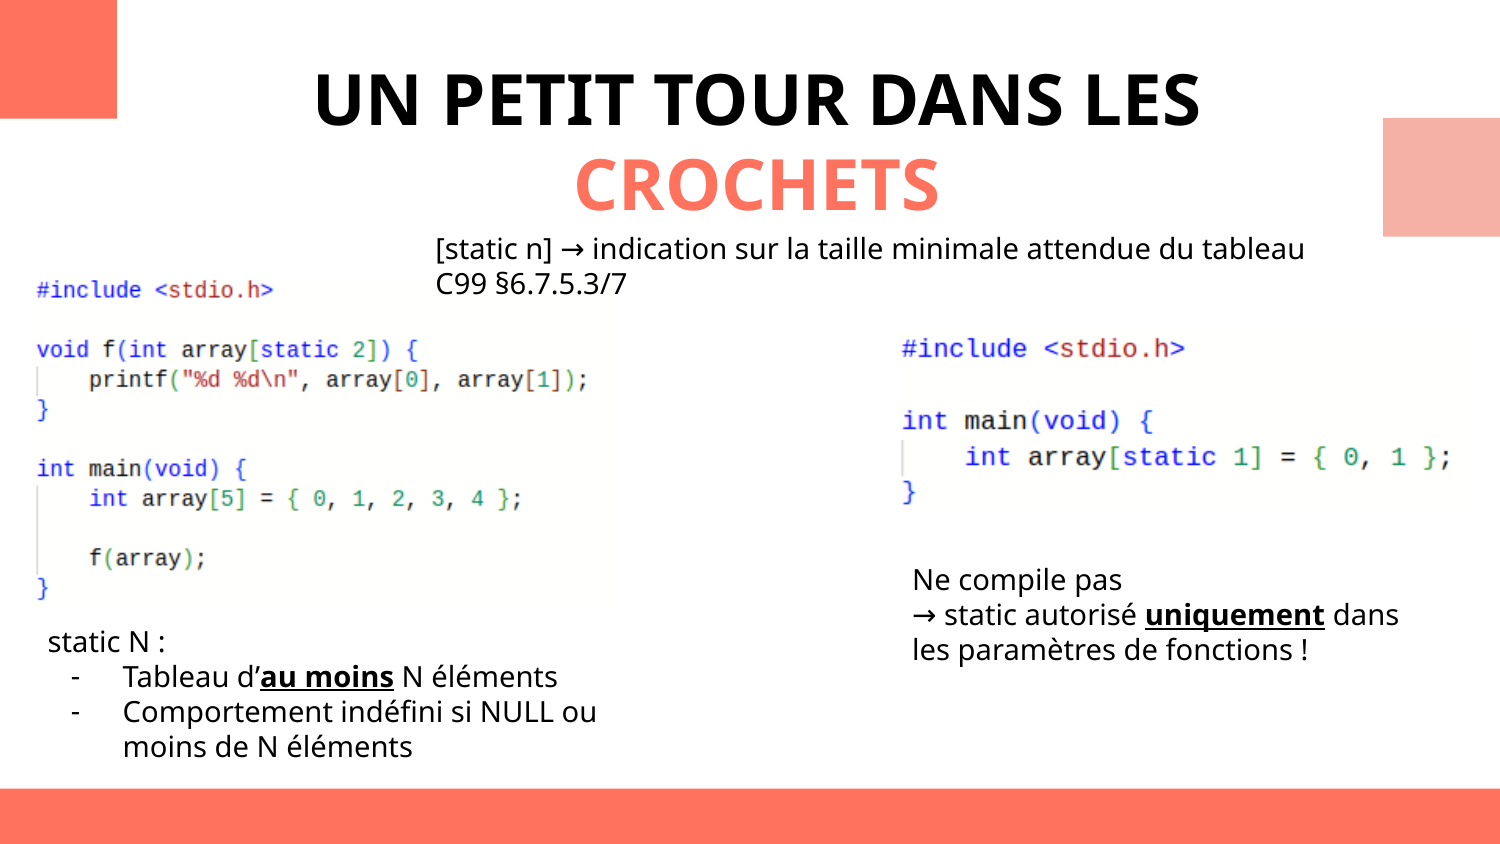

# UN PETIT TOUR DANS LES CROCHETS
[static n] → indication sur la taille minimale attendue du tableau
C99 §6.7.5.3/7
Ne compile pas
→ static autorisé uniquement dans les paramètres de fonctions !
static N :
Tableau d’au moins N éléments
Comportement indéfini si NULL ou moins de N éléments